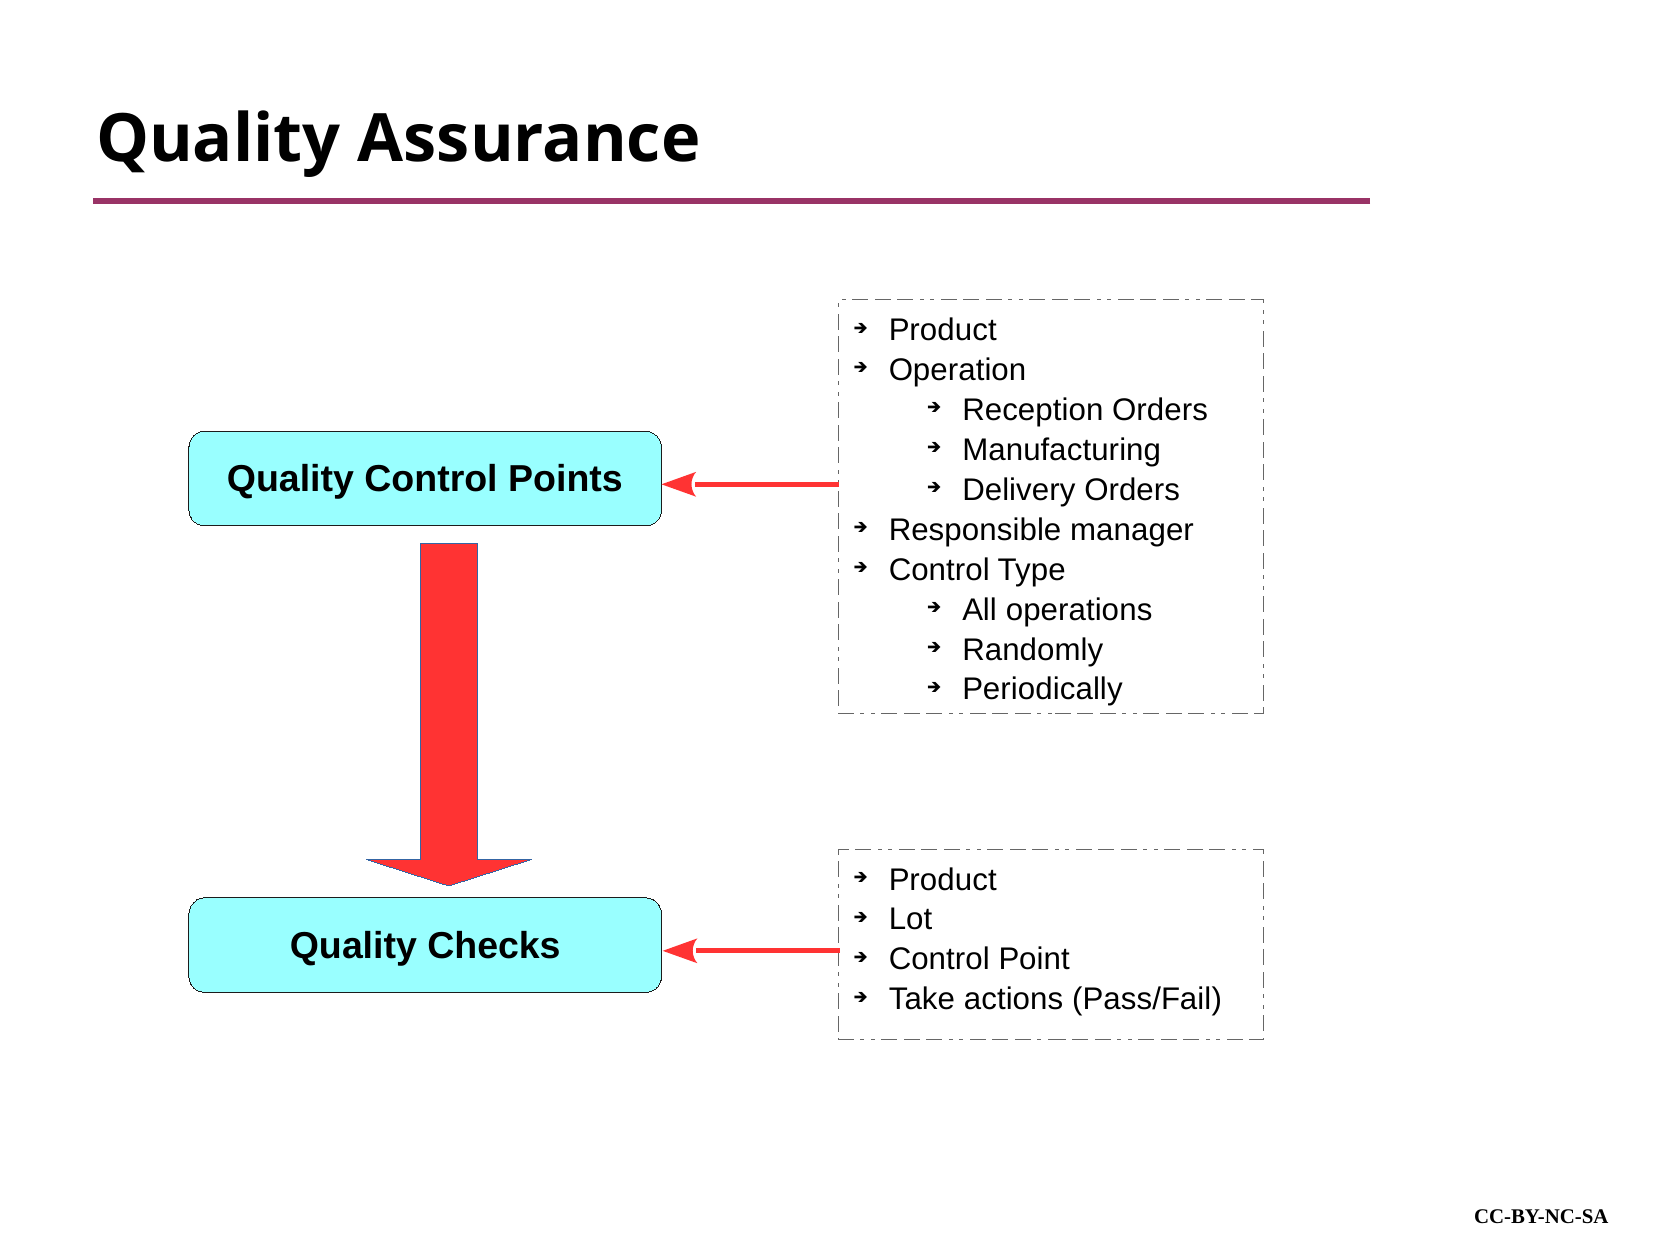

# Quality Assurance
Product
Operation
Reception Orders
Manufacturing
Delivery Orders
Responsible manager
Control Type
All operations
Randomly
Periodically
Quality Control Points
Product
Lot
Control Point
Take actions (Pass/Fail)
Quality Checks